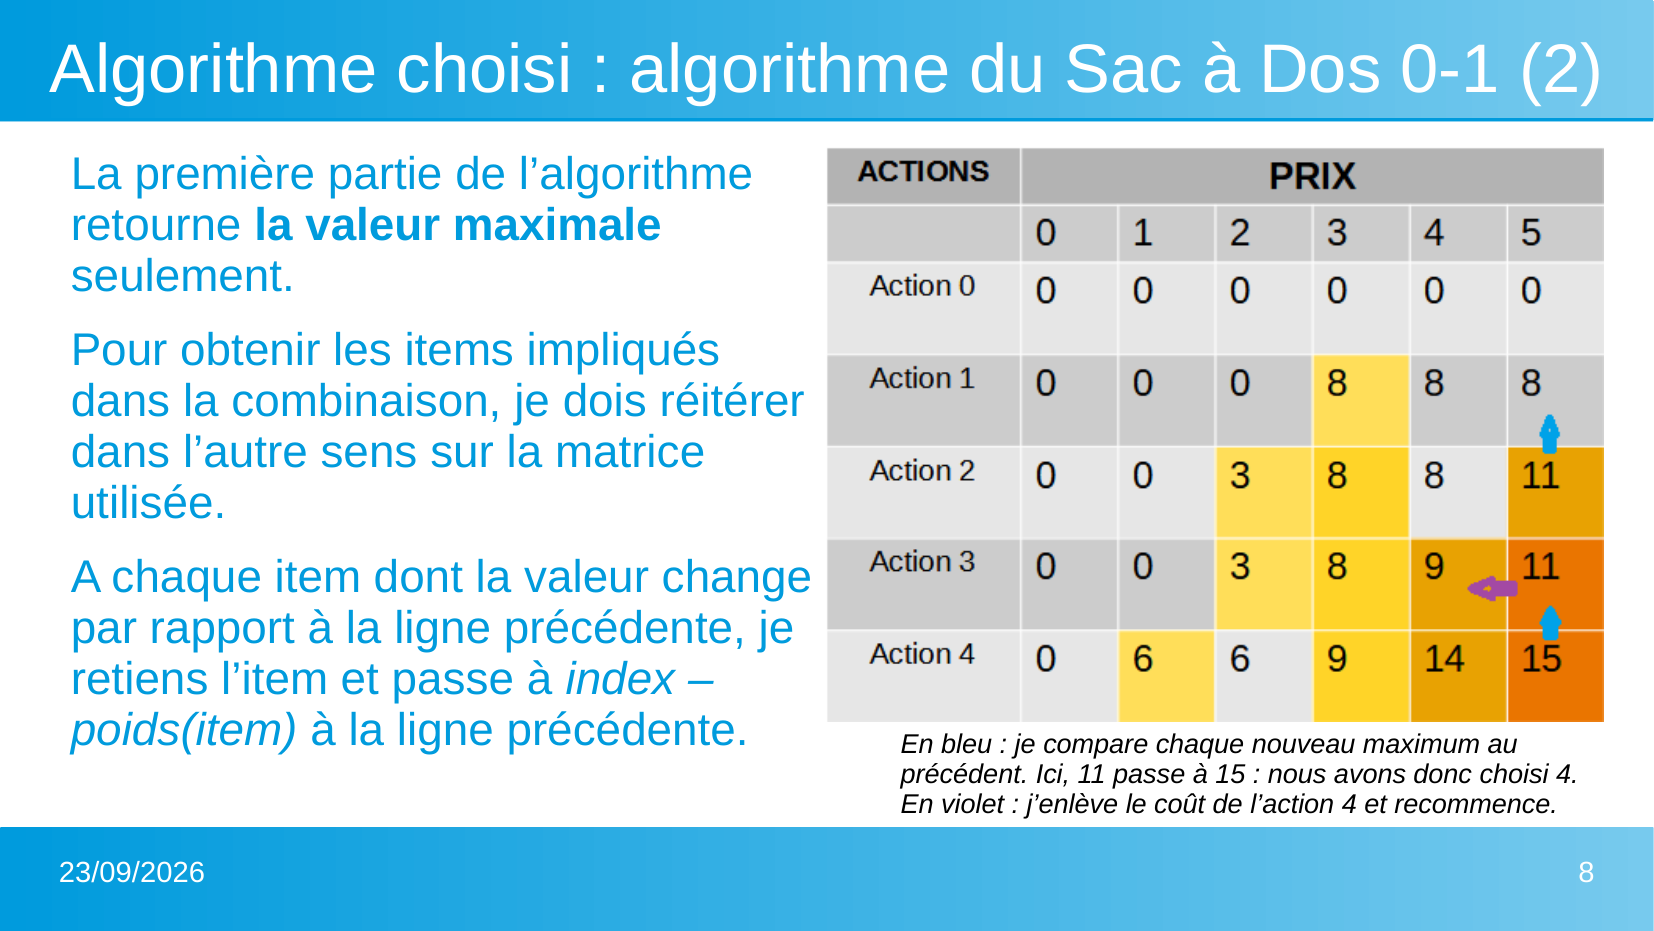

# Algorithme choisi : algorithme du Sac à Dos 0-1 (2)
La première partie de l’algorithme retourne la valeur maximale seulement.
Pour obtenir les items impliqués dans la combinaison, je dois réitérer dans l’autre sens sur la matrice utilisée.
A chaque item dont la valeur change par rapport à la ligne précédente, je retiens l’item et passe à index – poids(item) à la ligne précédente.
En bleu : je compare chaque nouveau maximum au précédent. Ici, 11 passe à 15 : nous avons donc choisi 4.
En violet : j’enlève le coût de l’action 4 et recommence.
8